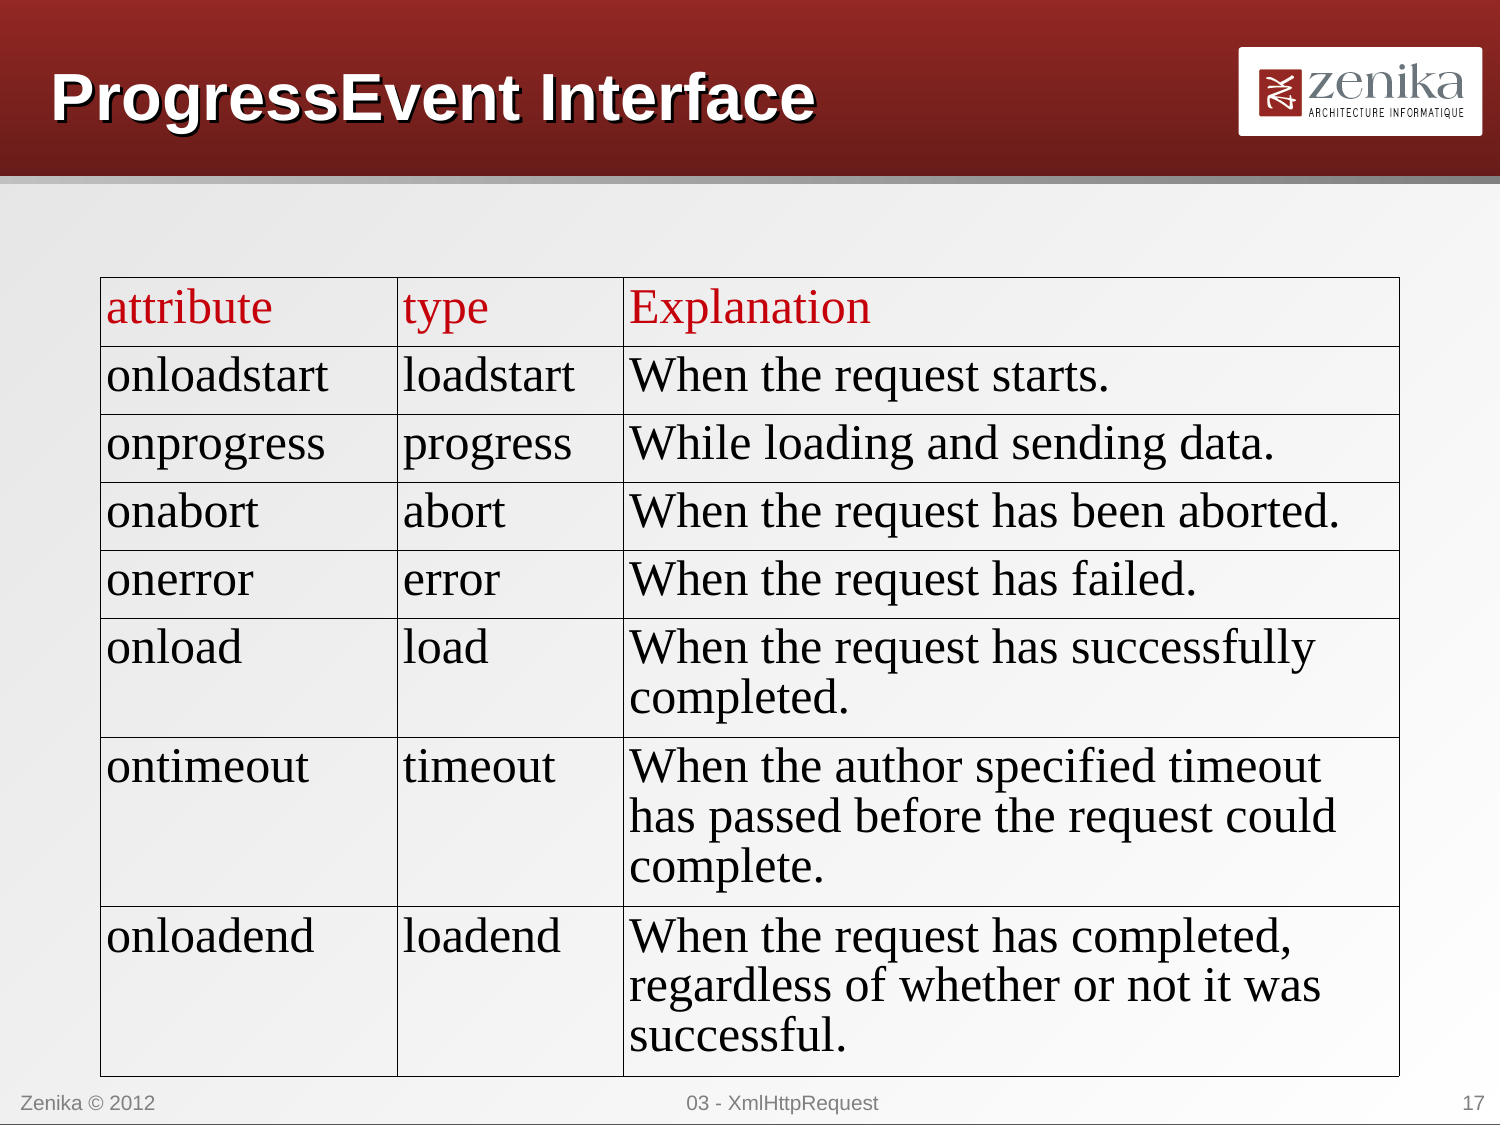

# ProgressEvent Interface
| attribute | type | Explanation |
| --- | --- | --- |
| onloadstart | loadstart | When the request starts. |
| onprogress | progress | While loading and sending data. |
| onabort | abort | When the request has been aborted. |
| onerror | error | When the request has failed. |
| onload | load | When the request has successfully completed. |
| ontimeout | timeout | When the author specified timeout has passed before the request could complete. |
| onloadend | loadend | When the request has completed, regardless of whether or not it was successful. |